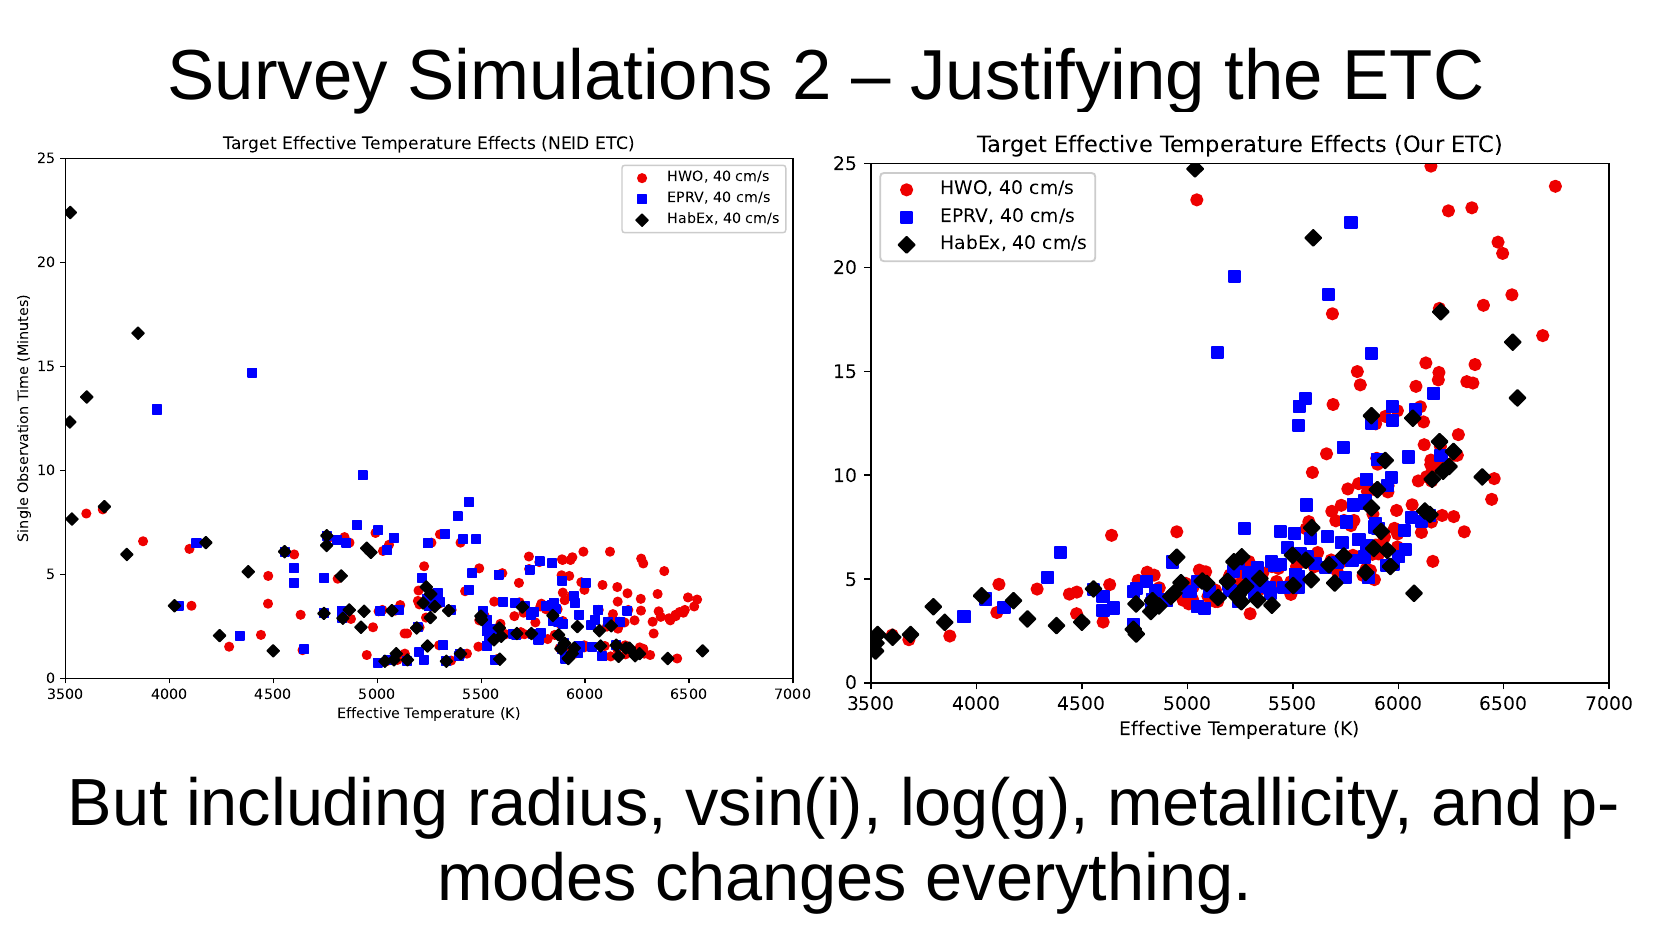

# Survey Simulations 2 – Justifying the ETC
But including radius, vsin(i), log(g), metallicity, and p-modes changes everything.